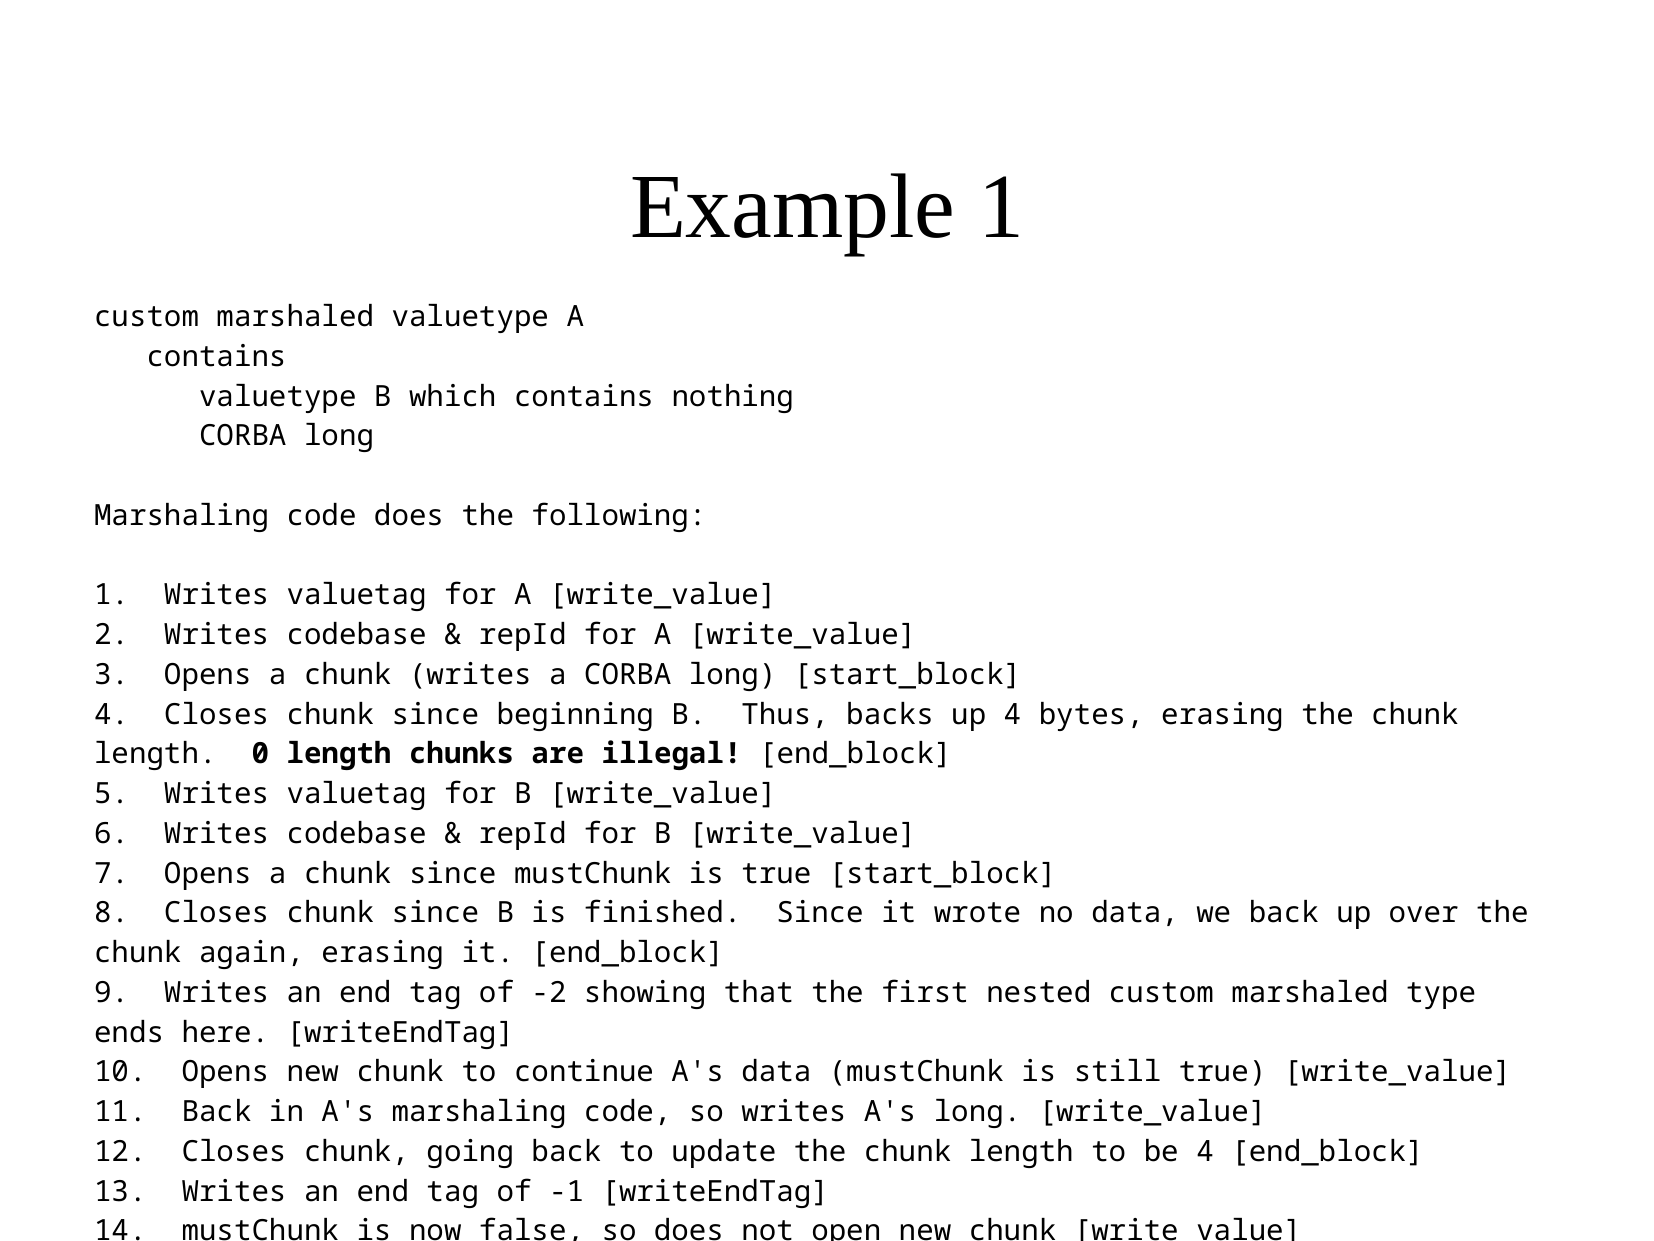

# Example 1
custom marshaled valuetype A
 contains
 valuetype B which contains nothing
 CORBA long
Marshaling code does the following:
1. Writes valuetag for A [write_value]
2. Writes codebase & repId for A [write_value]
3. Opens a chunk (writes a CORBA long) [start_block]
4. Closes chunk since beginning B. Thus, backs up 4 bytes, erasing the chunk length. 0 length chunks are illegal! [end_block]
5. Writes valuetag for B [write_value]
6. Writes codebase & repId for B [write_value]
7. Opens a chunk since mustChunk is true [start_block]
8. Closes chunk since B is finished. Since it wrote no data, we back up over the chunk again, erasing it. [end_block]
9. Writes an end tag of -2 showing that the first nested custom marshaled type ends here. [writeEndTag]
10. Opens new chunk to continue A's data (mustChunk is still true) [write_value]
11. Back in A's marshaling code, so writes A's long. [write_value]
12. Closes chunk, going back to update the chunk length to be 4 [end_block]
13. Writes an end tag of -1 [writeEndTag]
14. mustChunk is now false, so does not open new chunk [write_value]